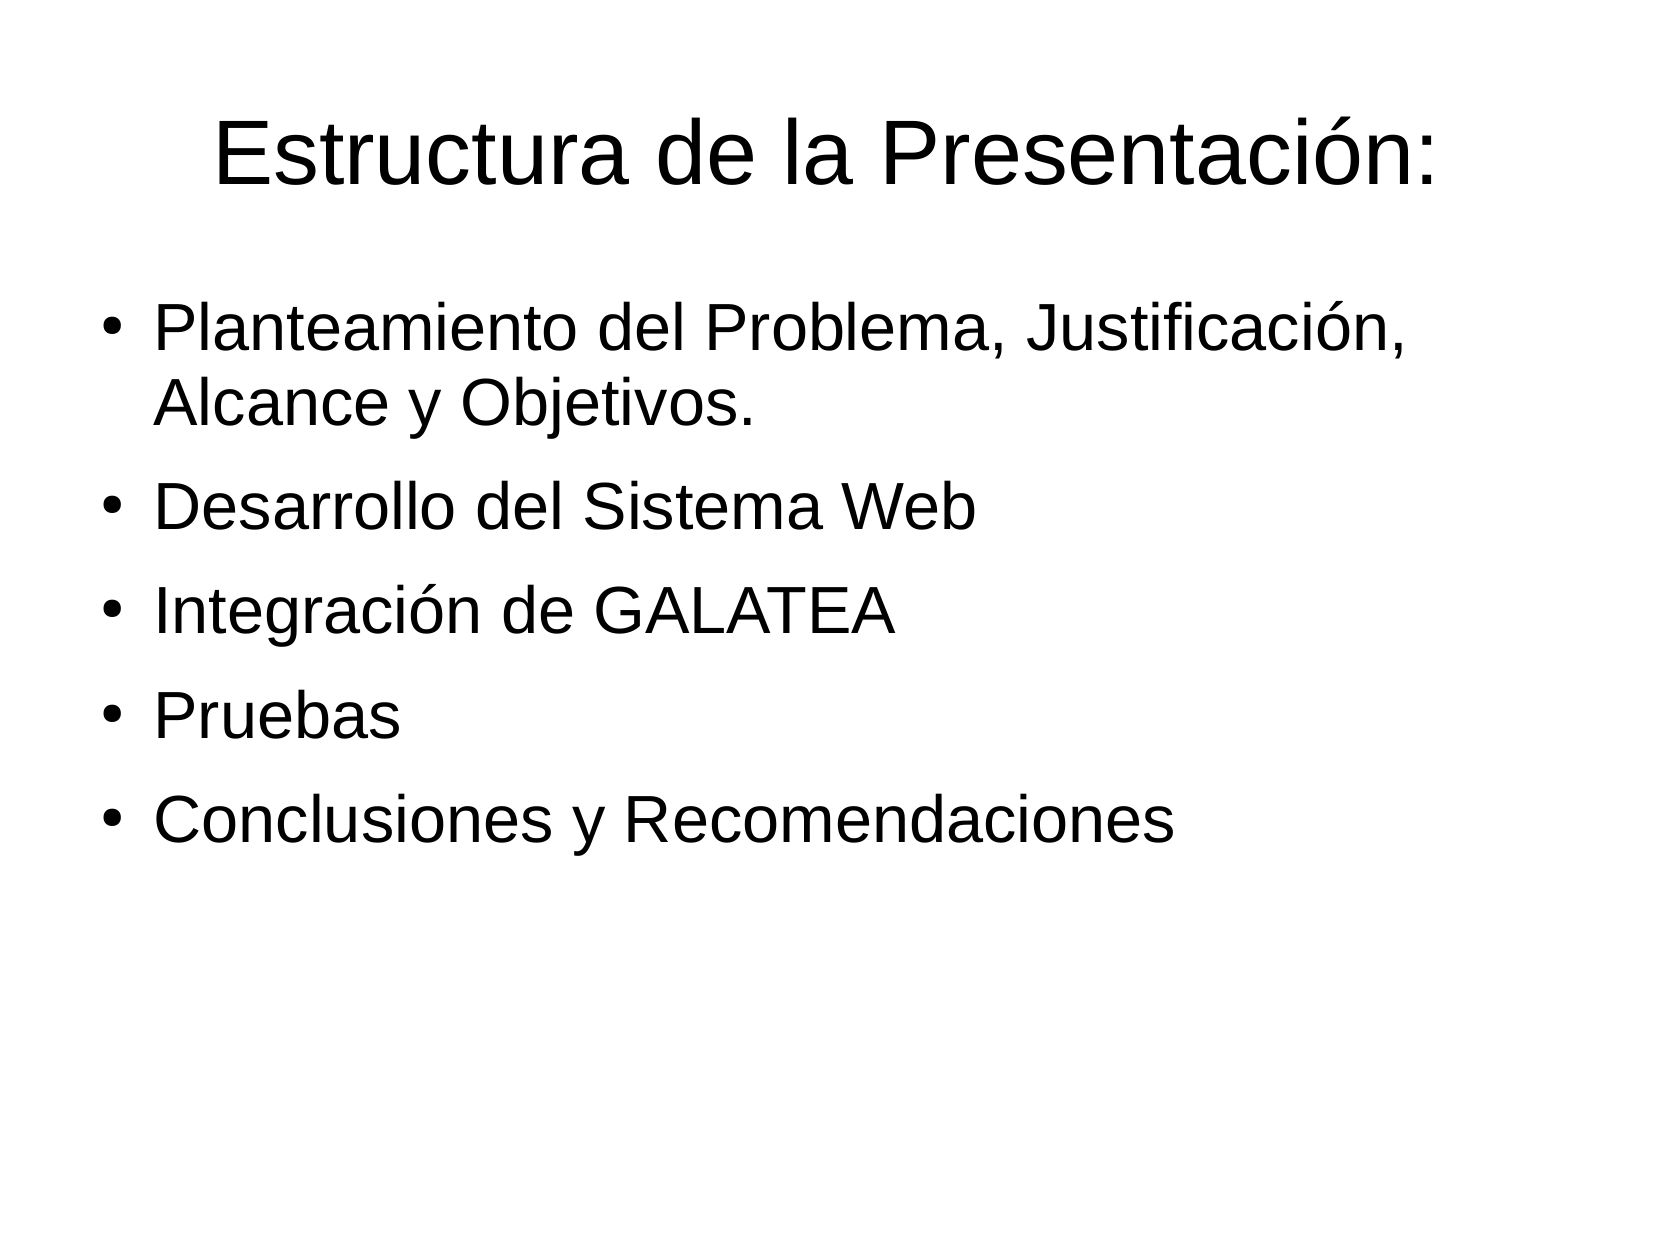

# Estructura de la Presentación:
Planteamiento del Problema, Justificación, Alcance y Objetivos.
Desarrollo del Sistema Web
Integración de GALATEA
Pruebas
Conclusiones y Recomendaciones